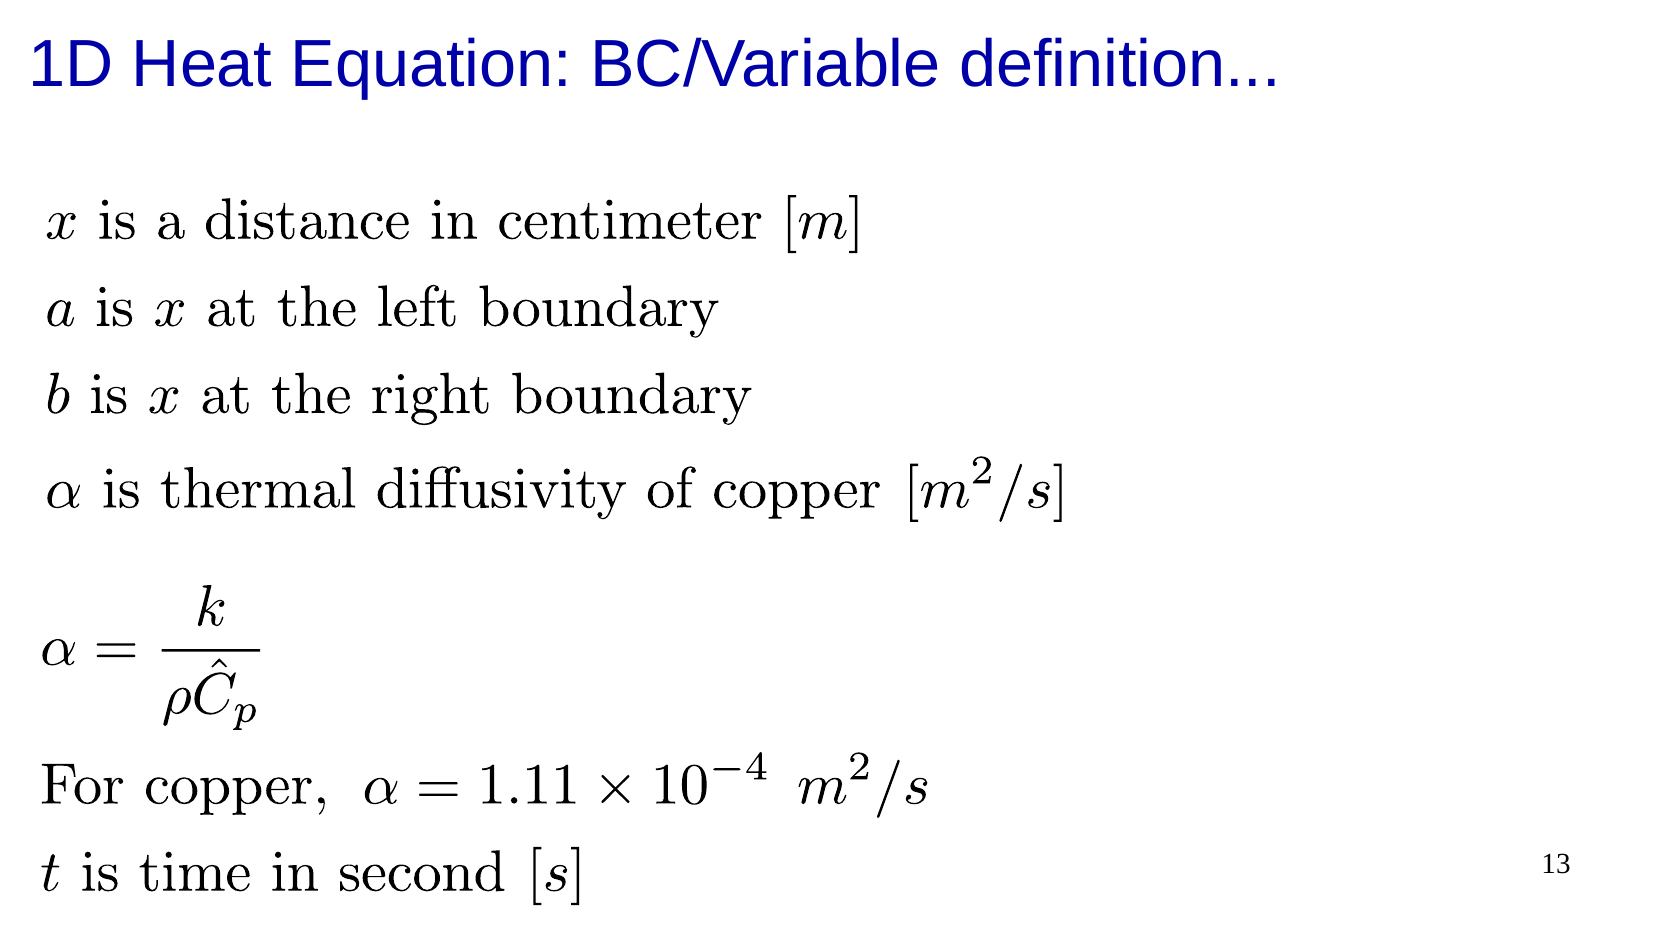

# 1D Heat Equation: BC/Variable definition...
13